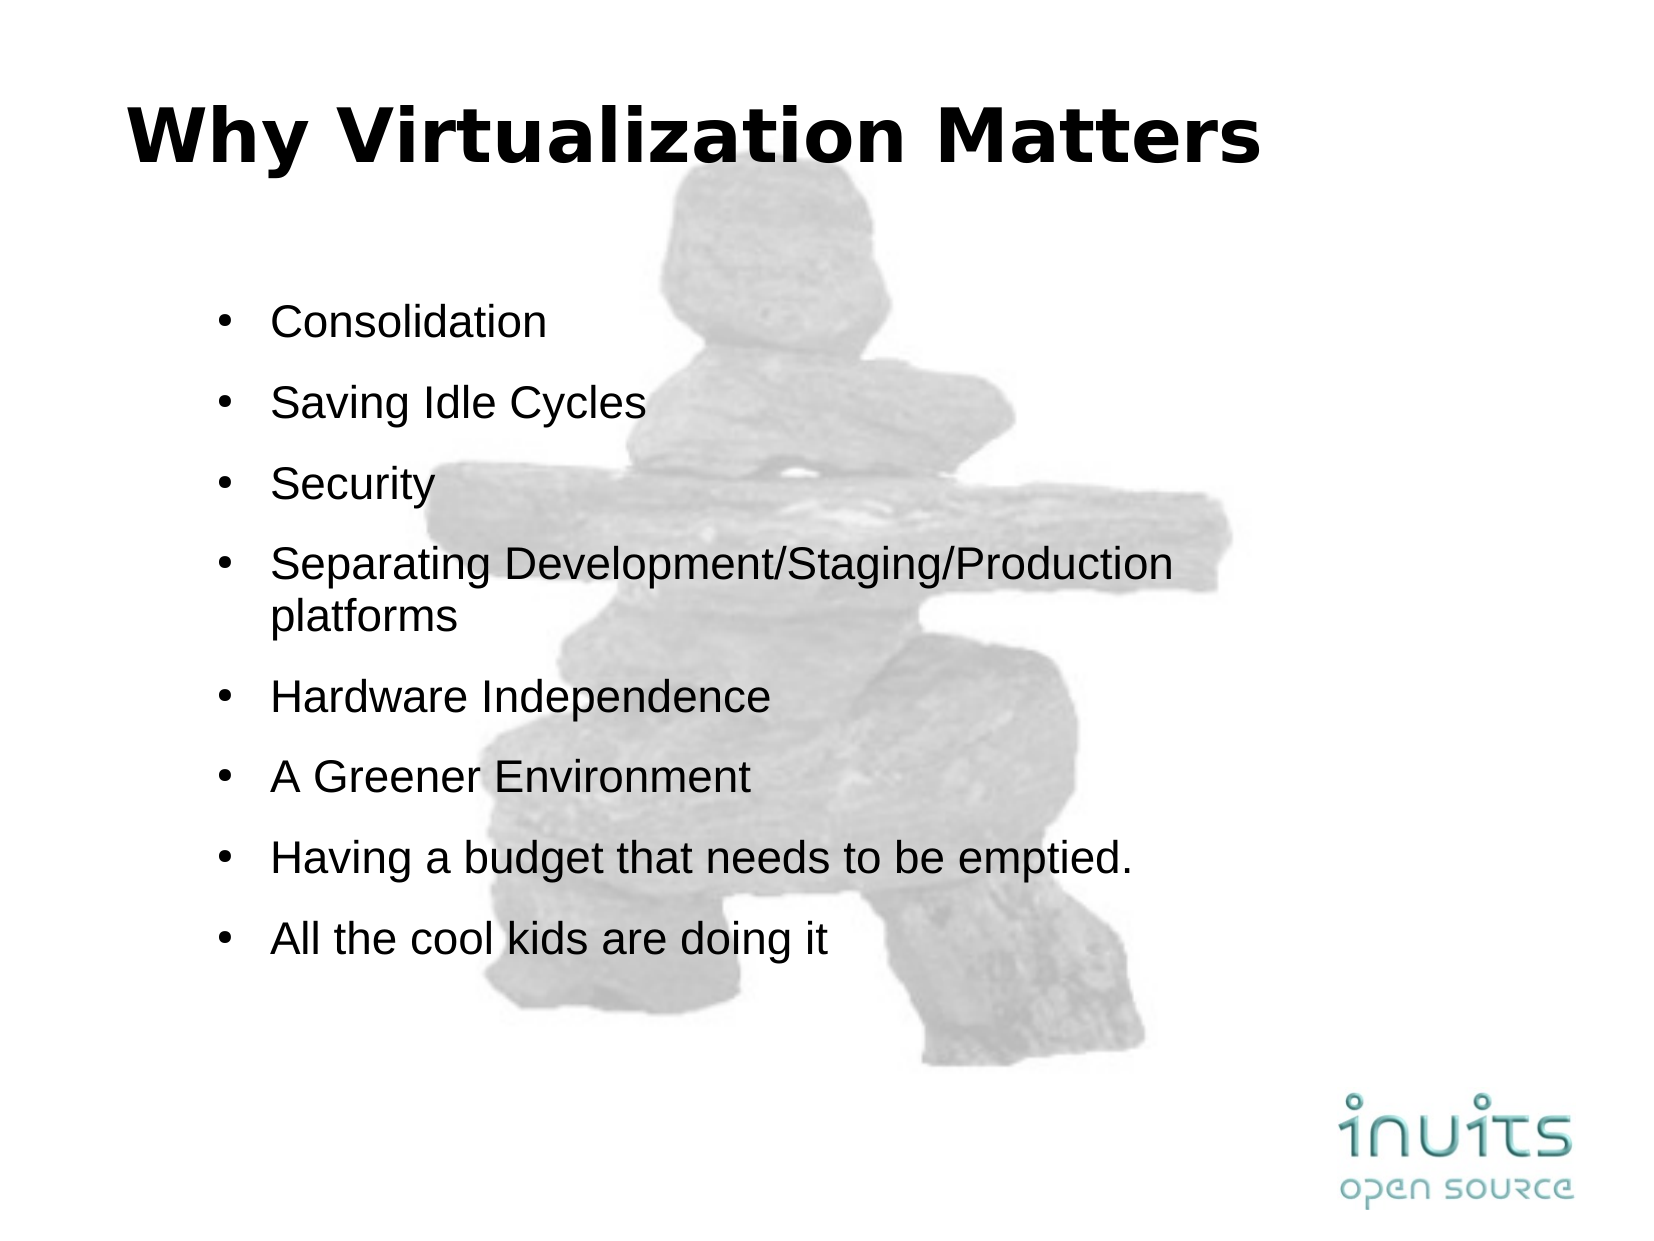

Why Virtualization Matters
# Consolidation
Saving Idle Cycles
Security
Separating Development/Staging/Production platforms
Hardware Independence
A Greener Environment
Having a budget that needs to be emptied.
All the cool kids are doing it